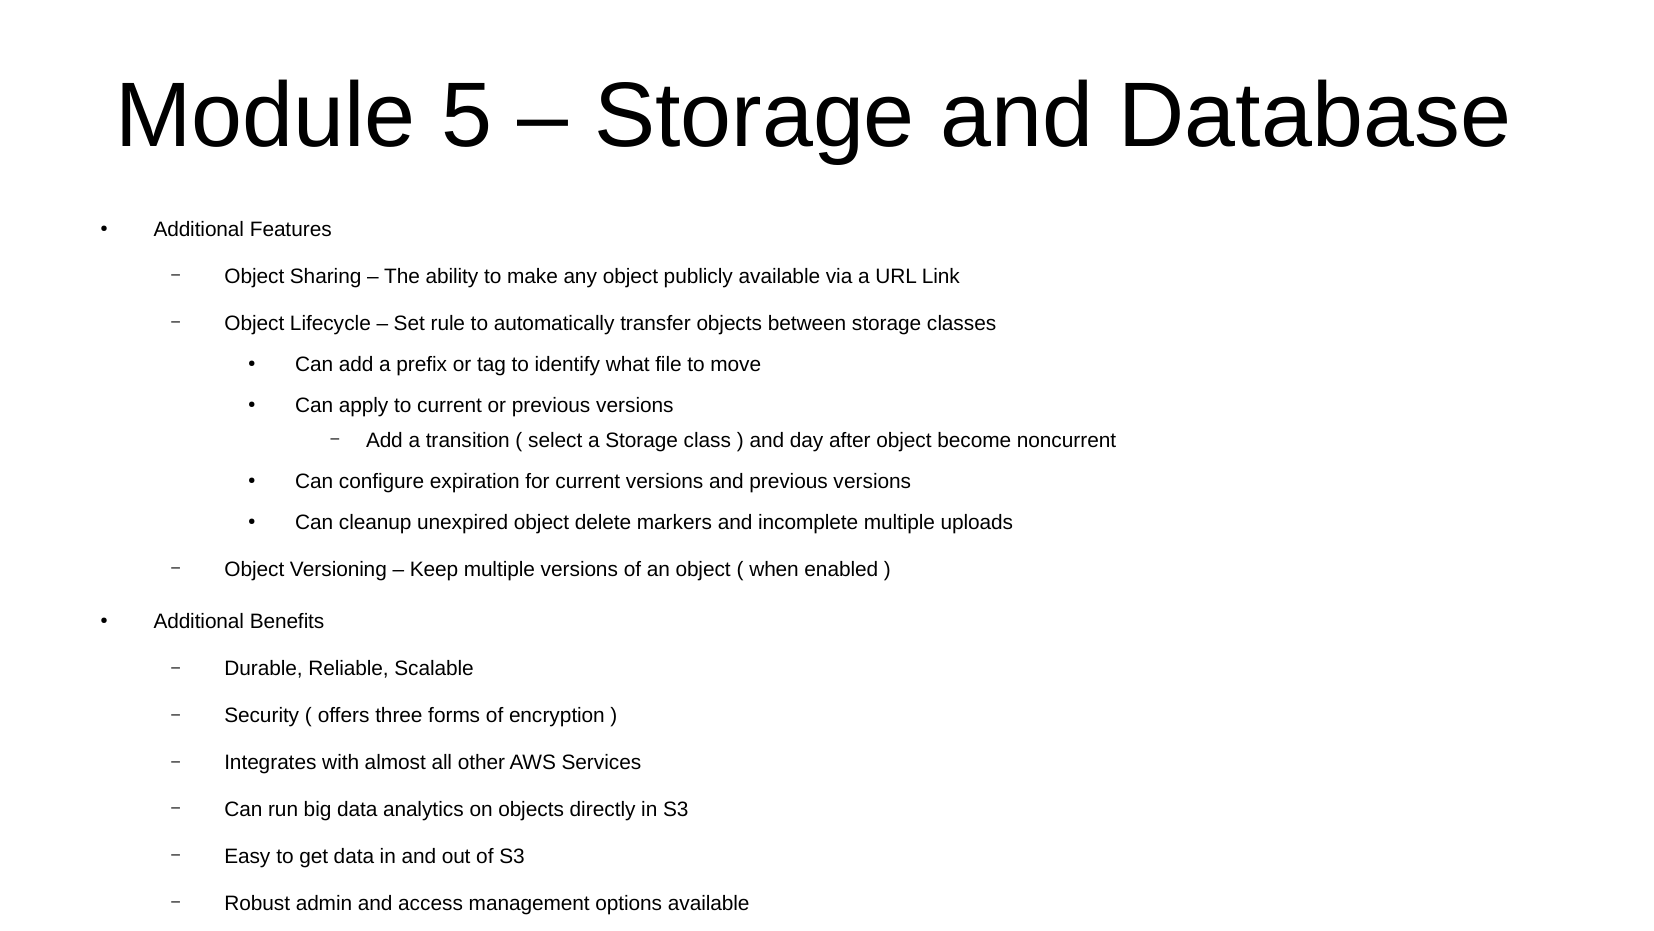

# Module 5 – Storage and Database
Additional Features
Object Sharing – The ability to make any object publicly available via a URL Link
Object Lifecycle – Set rule to automatically transfer objects between storage classes
Can add a prefix or tag to identify what file to move
Can apply to current or previous versions
Add a transition ( select a Storage class ) and day after object become noncurrent
Can configure expiration for current versions and previous versions
Can cleanup unexpired object delete markers and incomplete multiple uploads
Object Versioning – Keep multiple versions of an object ( when enabled )
Additional Benefits
Durable, Reliable, Scalable
Security ( offers three forms of encryption )
Integrates with almost all other AWS Services
Can run big data analytics on objects directly in S3
Easy to get data in and out of S3
Robust admin and access management options available